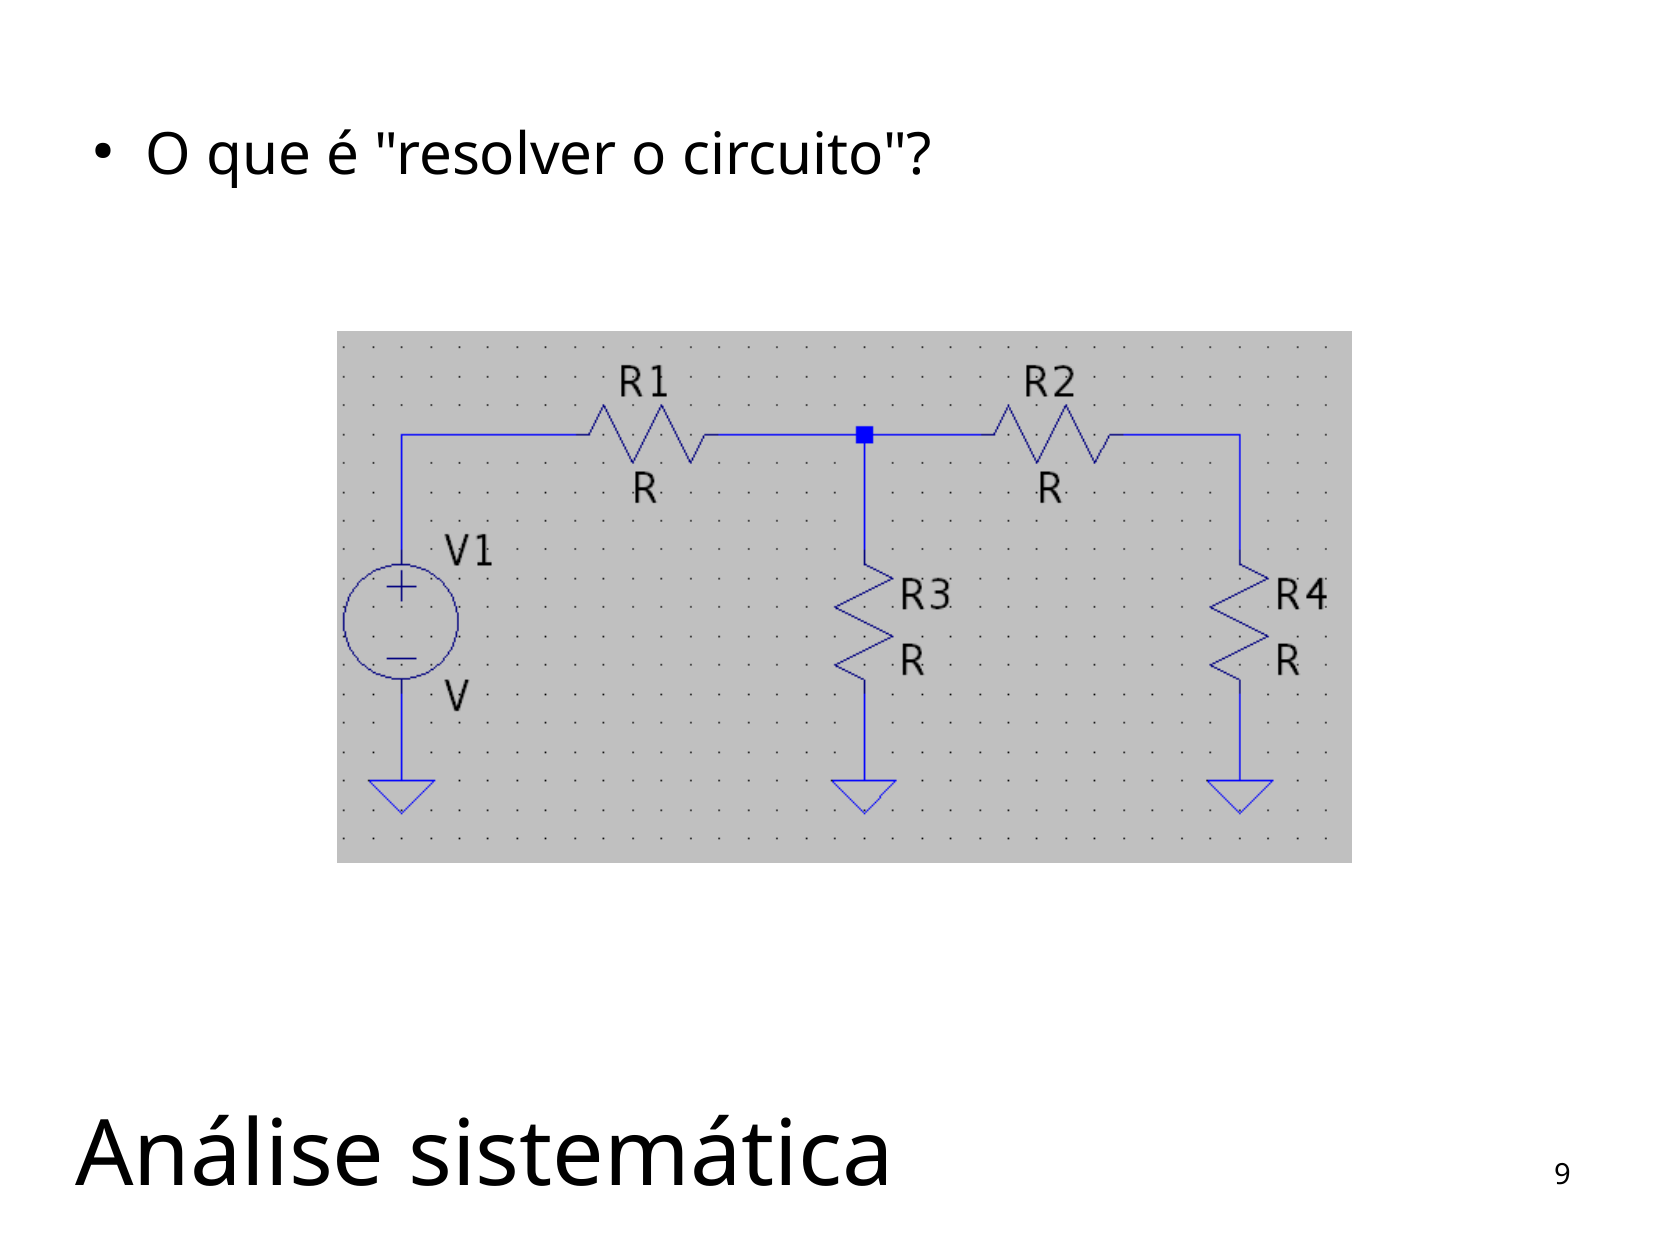

# O que é "resolver o circuito"?
Análise sistemática
9